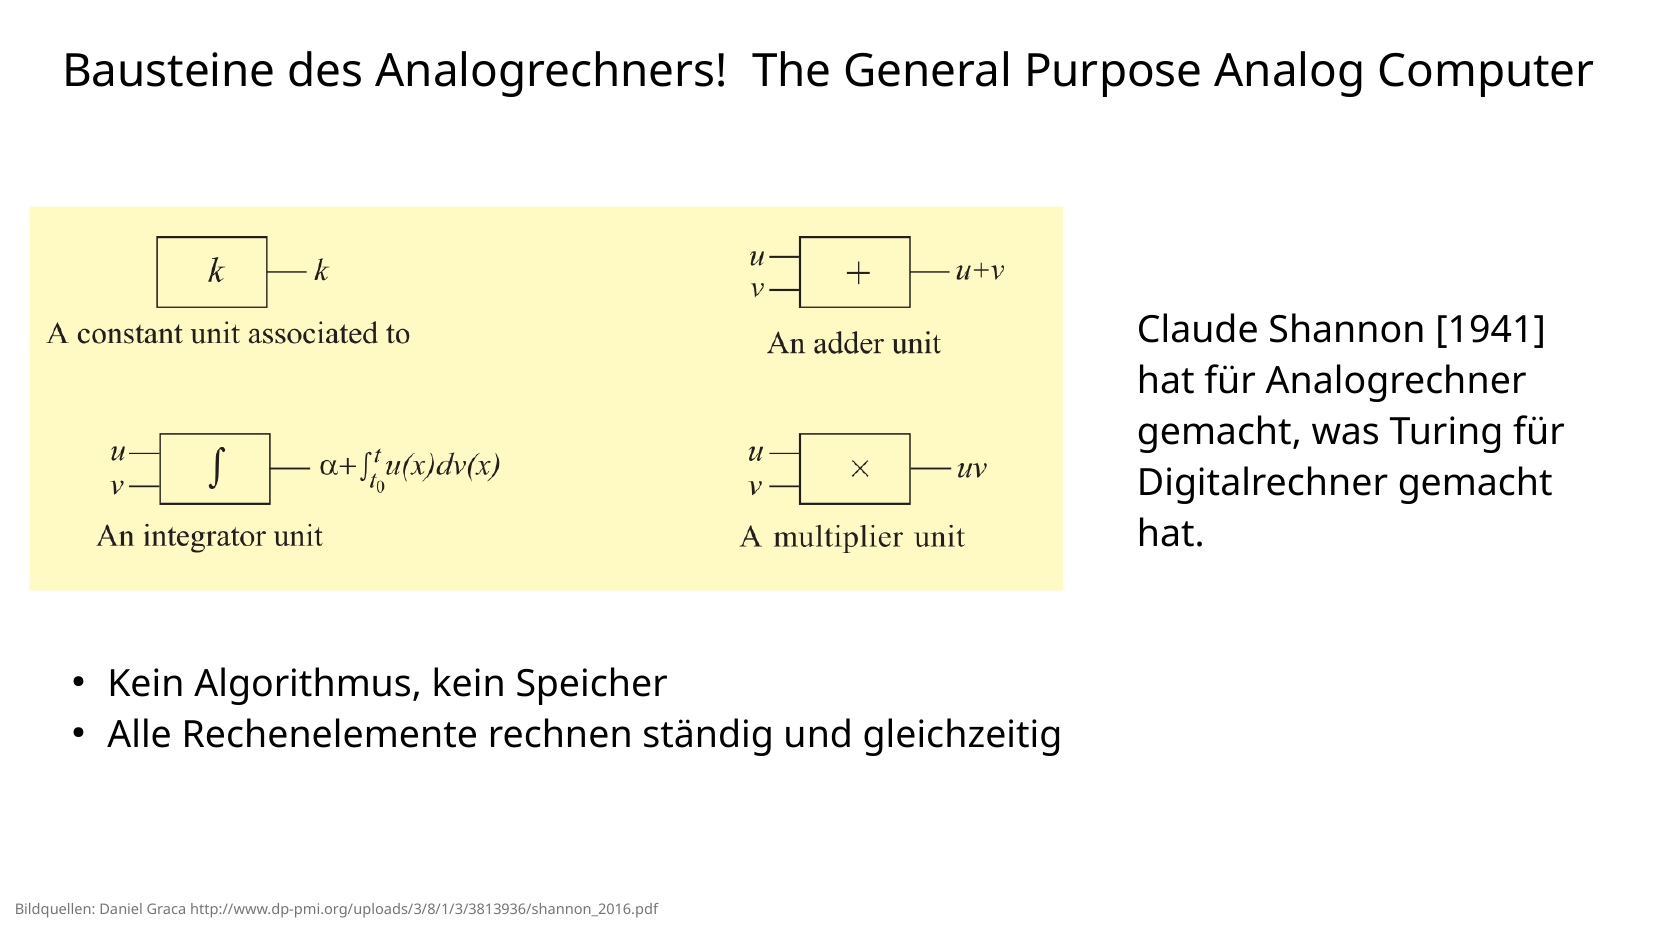

Bausteine des Analogrechners! The General Purpose Analog Computer
Claude Shannon [1941] hat für Analogrechner gemacht, was Turing für Digitalrechner gemacht hat.
Kein Algorithmus, kein Speicher
Alle Rechenelemente rechnen ständig und gleichzeitig
Bildquellen: Daniel Graca http://www.dp-pmi.org/uploads/3/8/1/3/3813936/shannon_2016.pdf